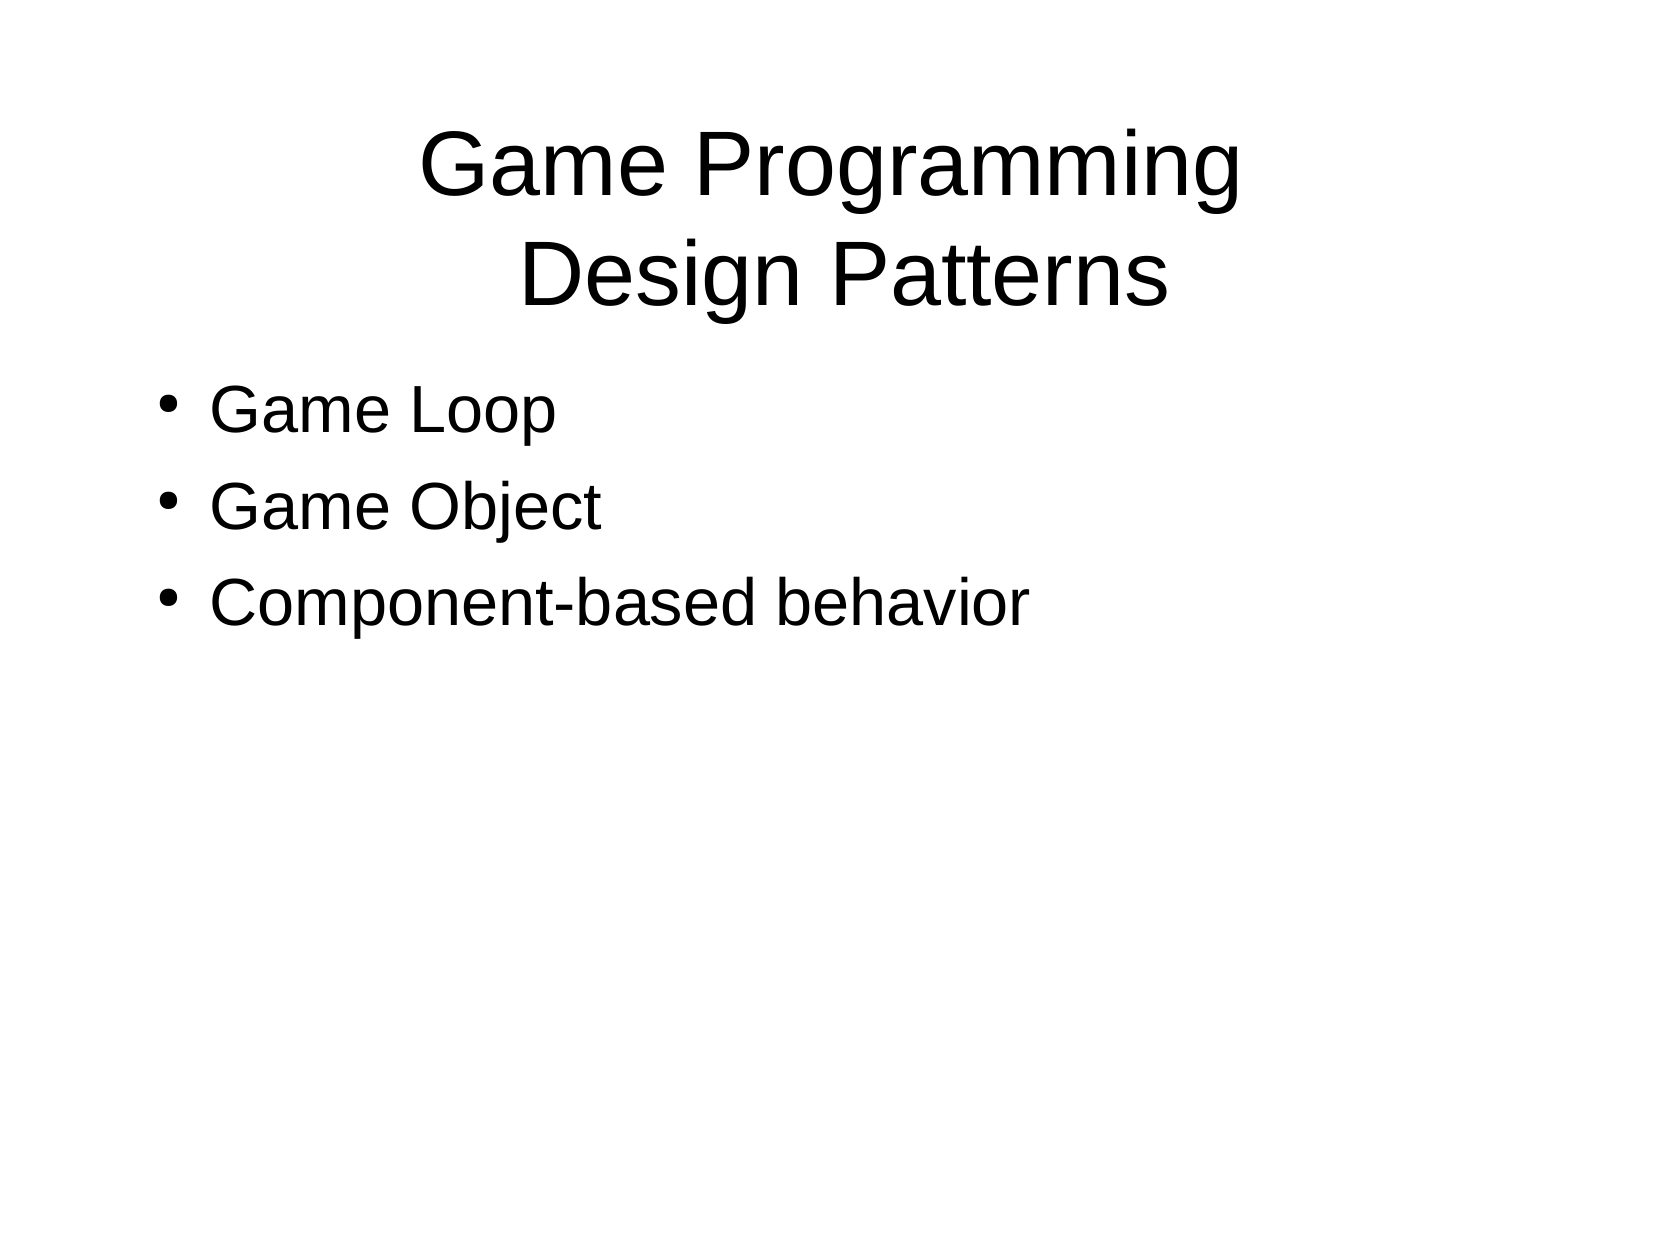

# Game Programming Design Patterns
Game Loop
Game Object
Component-based behavior